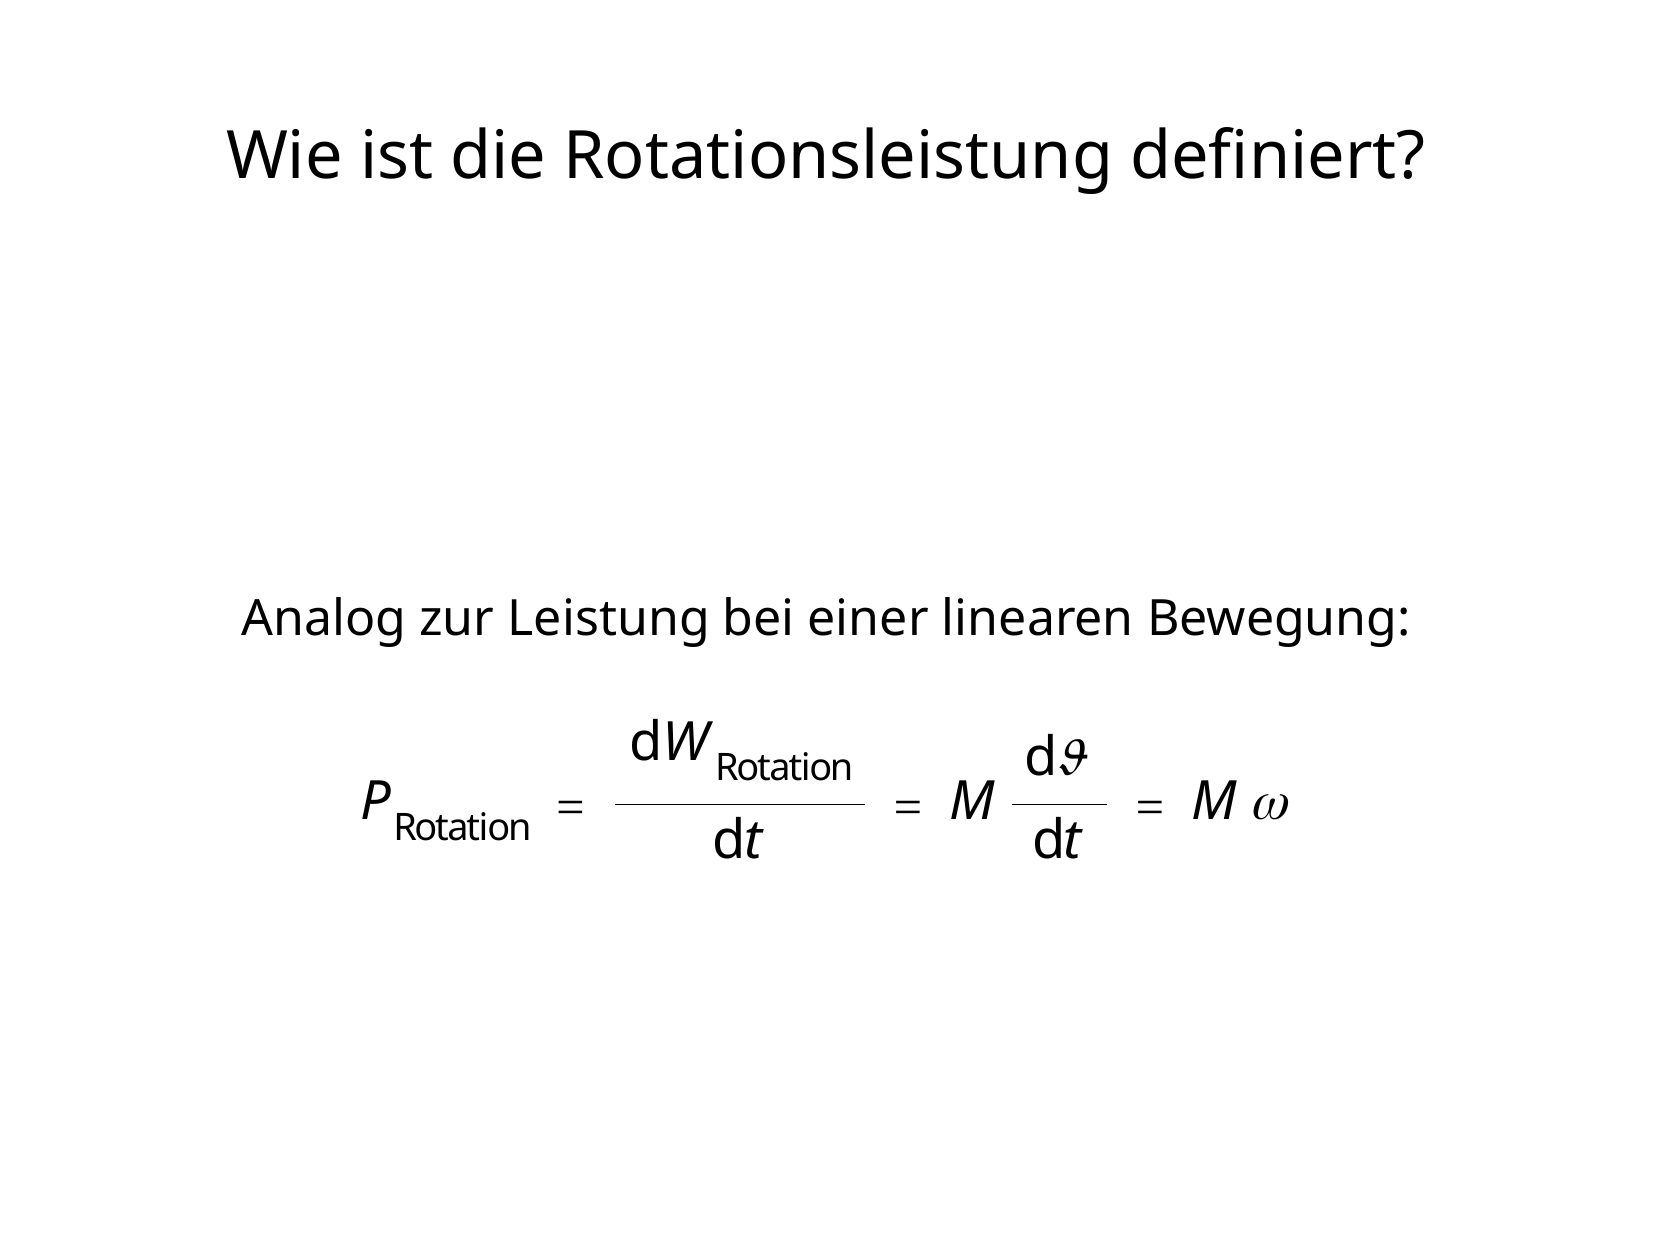

# Wie ist die Rotationsleistung definiert?
Analog zur Leistung bei einer linearen Bewegung: